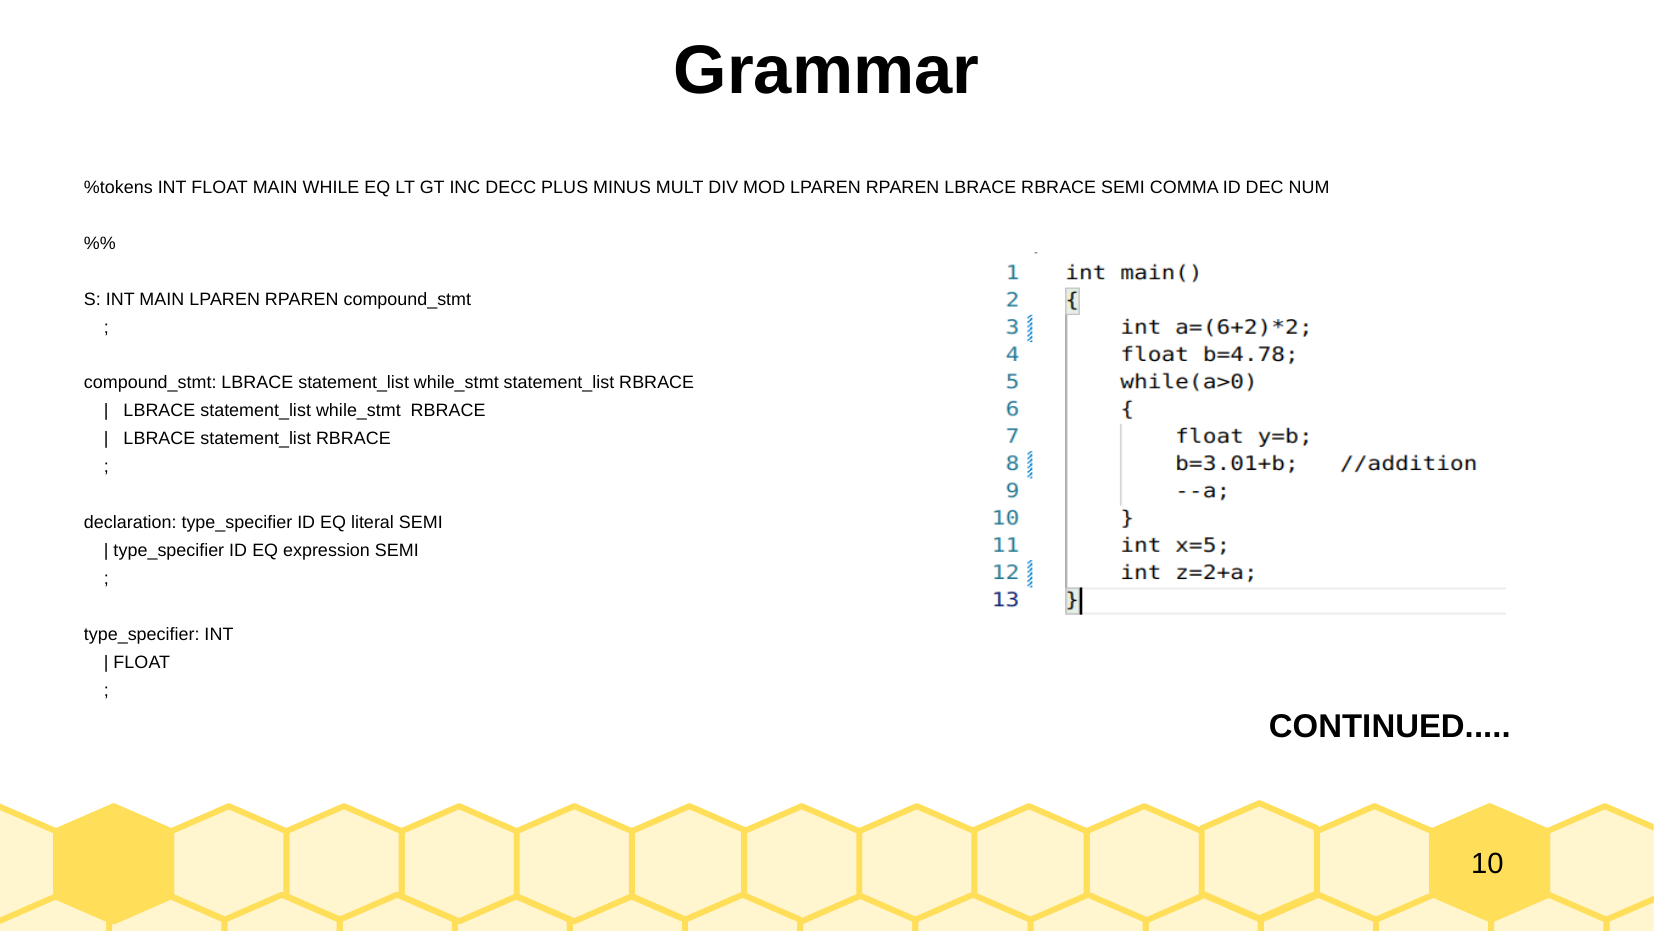

# Grammar
%tokens INT FLOAT MAIN WHILE EQ LT GT INC DECC PLUS MINUS MULT DIV MOD LPAREN RPAREN LBRACE RBRACE SEMI COMMA ID DEC NUM
%%
S: INT MAIN LPAREN RPAREN compound_stmt
 ;
compound_stmt: LBRACE statement_list while_stmt statement_list RBRACE
 | LBRACE statement_list while_stmt RBRACE
 | LBRACE statement_list RBRACE
 ;
declaration: type_specifier ID EQ literal SEMI
 | type_specifier ID EQ expression SEMI
 ;
type_specifier: INT
 | FLOAT
 ;
 CONTINUED.....